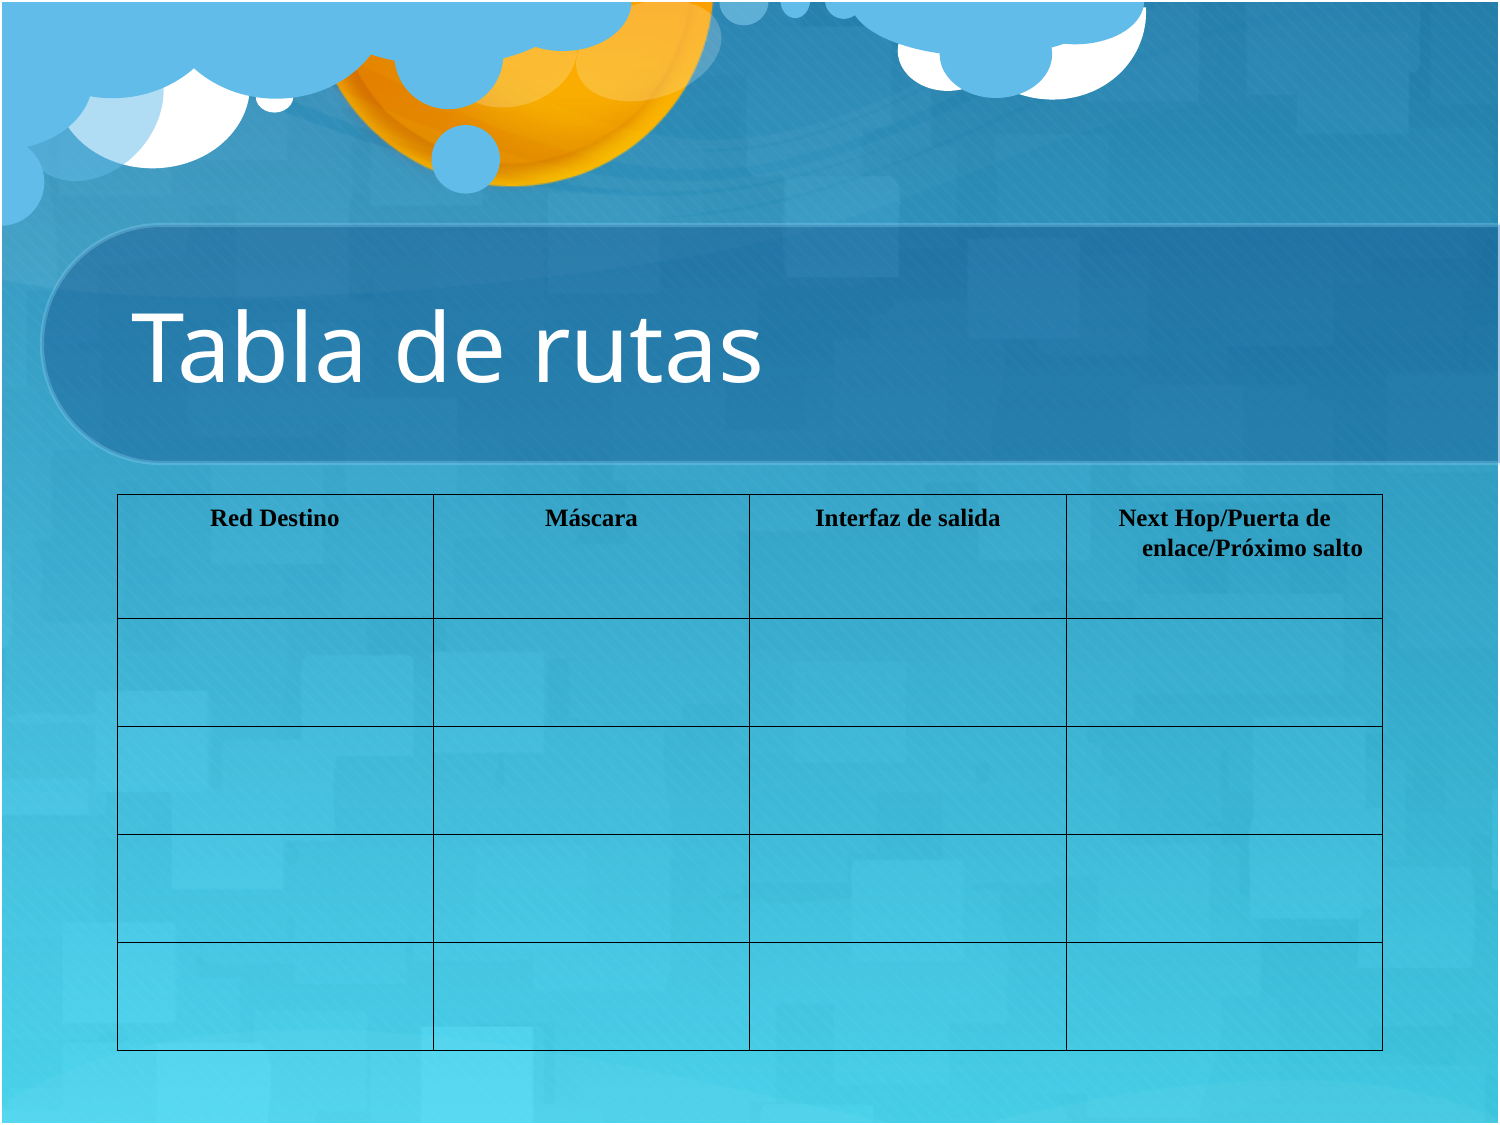

# Tabla de rutas
| Red Destino | Máscara | Interfaz de salida | Next Hop/Puerta de enlace/Próximo salto |
| --- | --- | --- | --- |
| | | | |
| | | | |
| | | | |
| | | | |